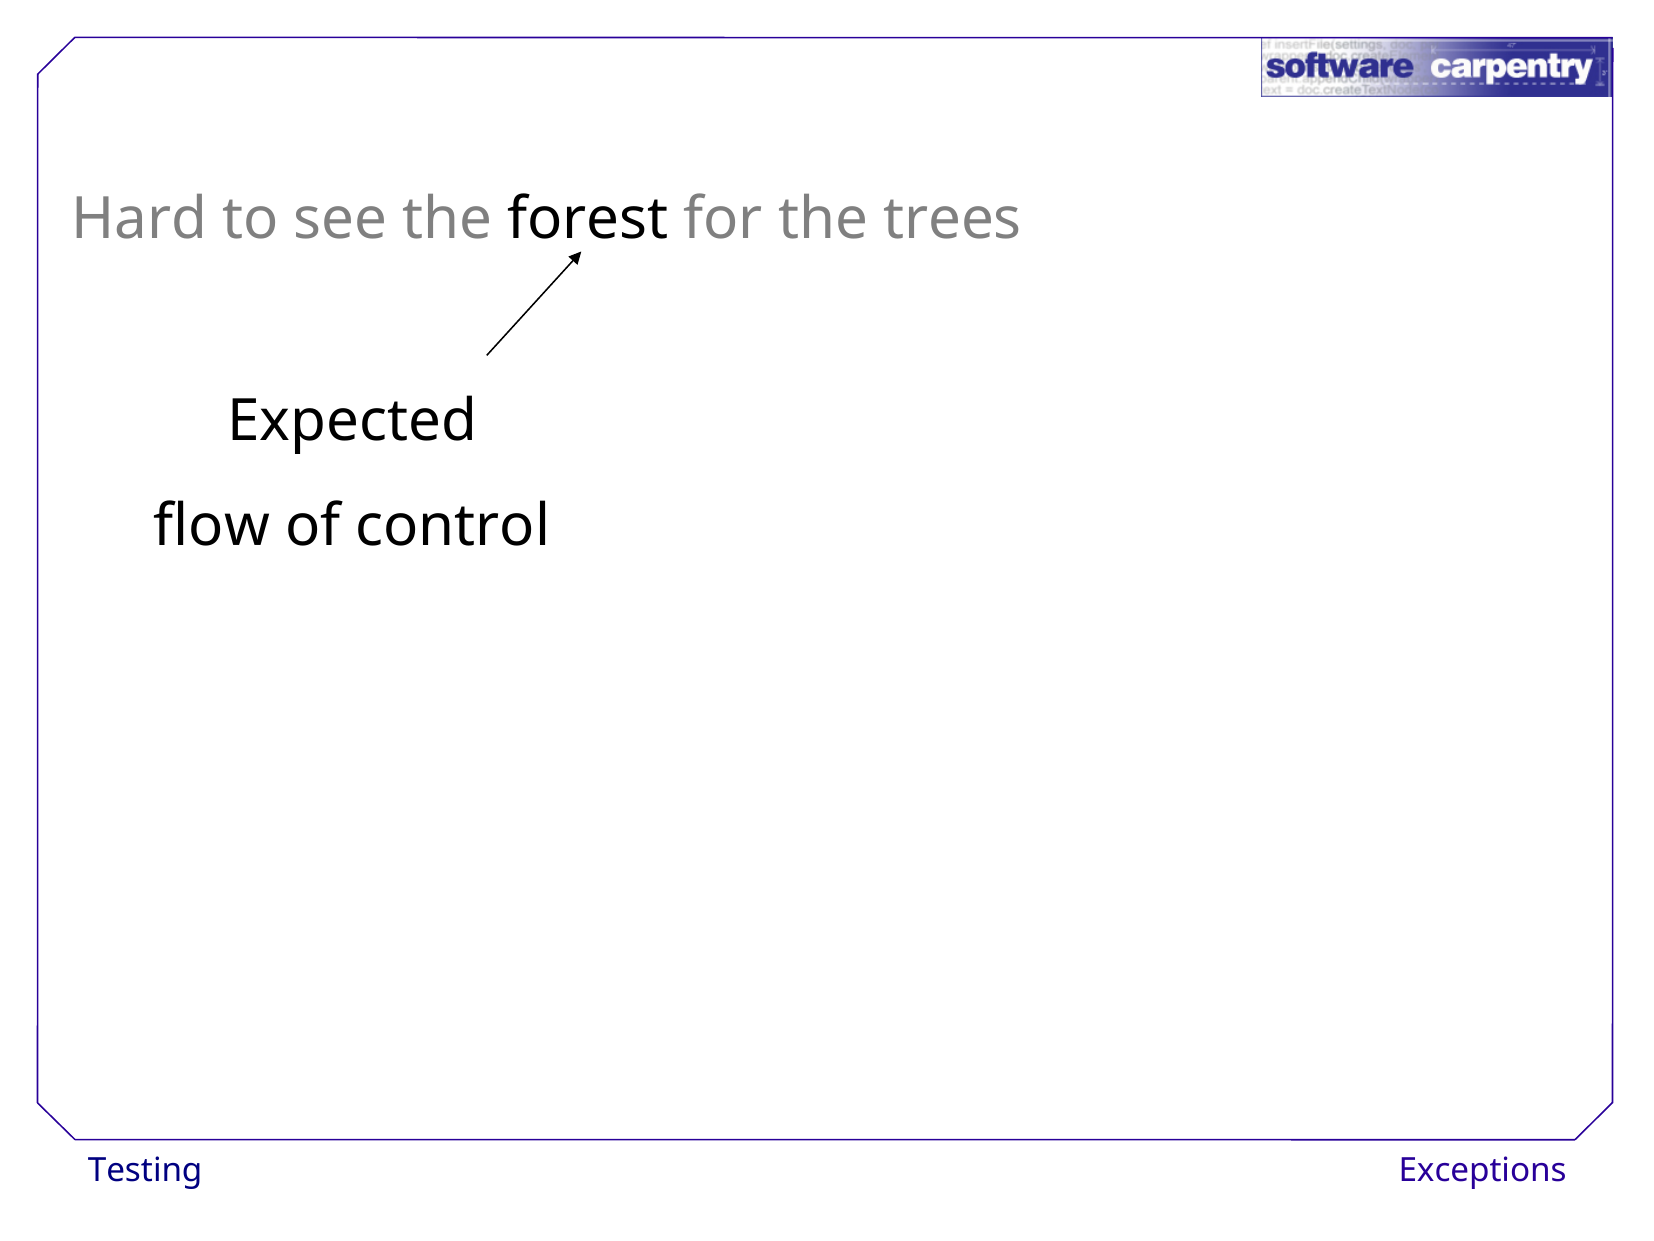

Hard to see the forest for the trees
Expected
flow of control